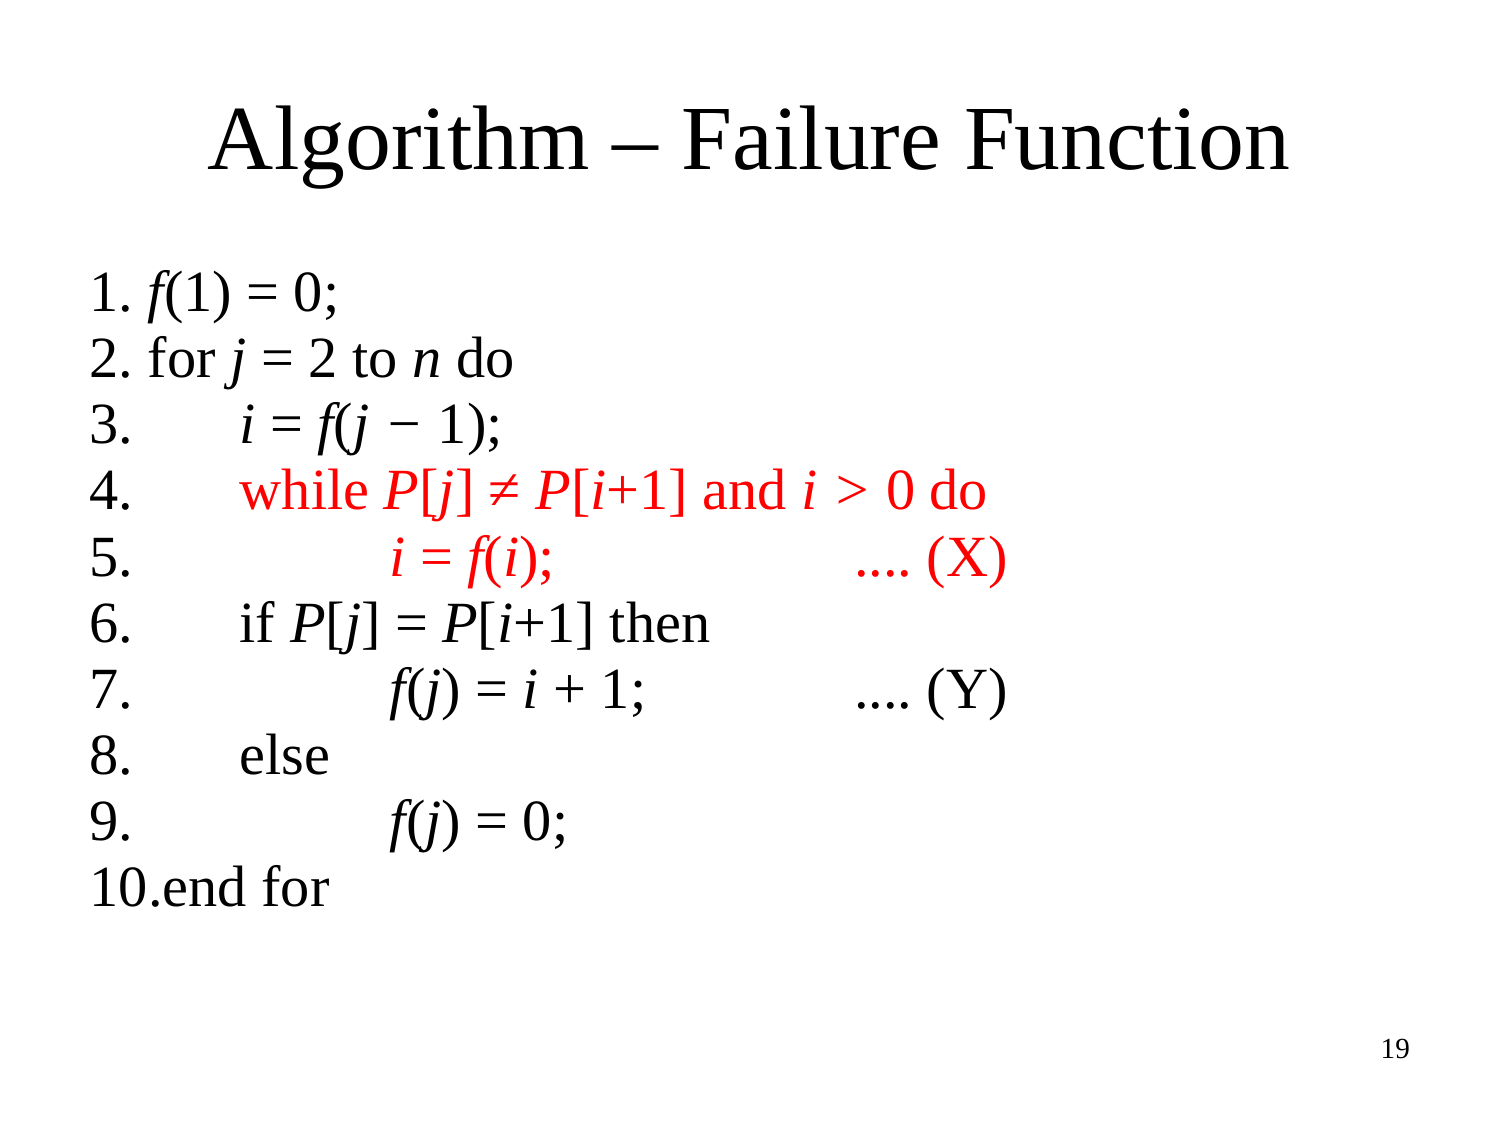

# Algorithm – Failure Function
1. f(1) = 0;
2. for j = 2 to n do
3. 	i = f(j − 1);
4. 	while P[j] ≠ P[i+1] and i > 0 do
5. 		i = f(i);		 .... (X)
6. 	if P[j] = P[i+1] then
7. 		f(j) = i + 1;		 .... (Y)
8. 	else
9. 		f(j) = 0;
10.end for
19